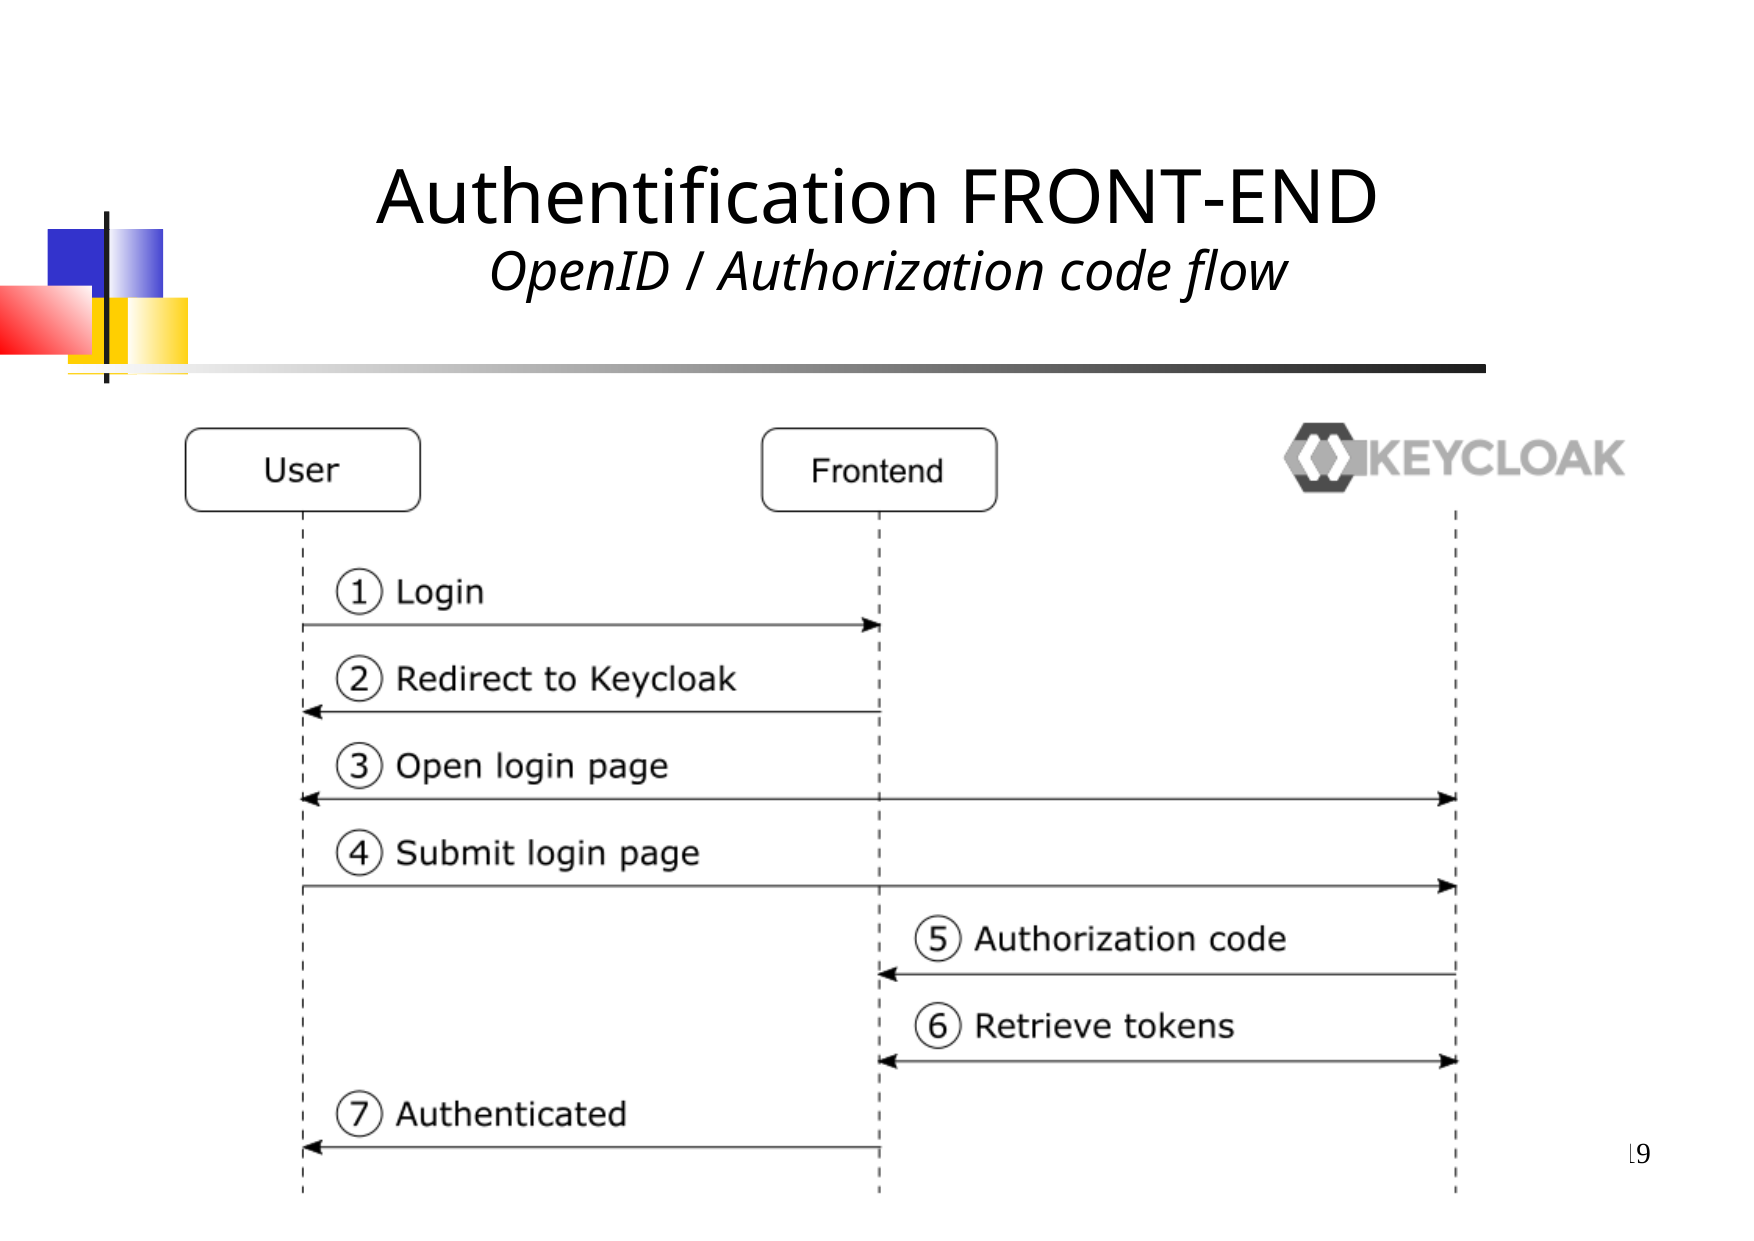

# Authentification FRONT-END OpenID / Authorization code flow